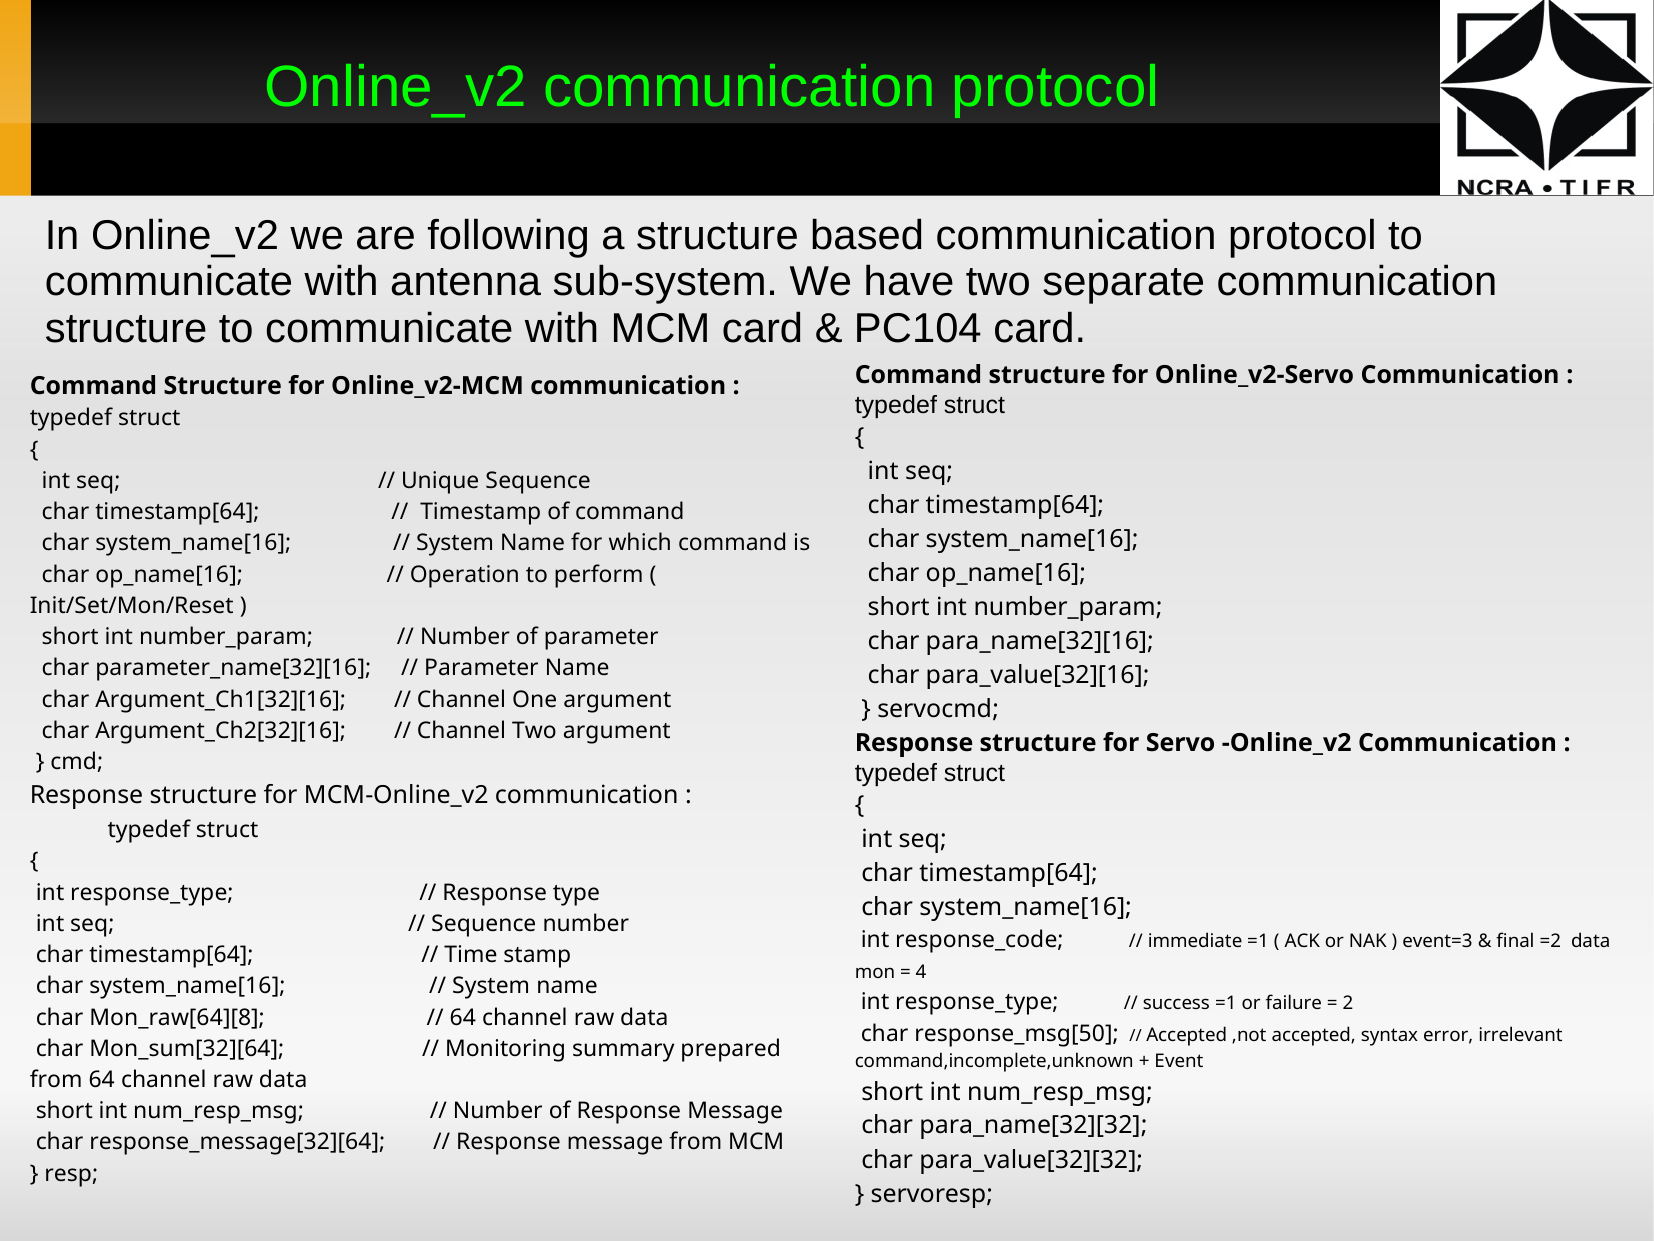

Online_v2 communication protocol
In Online_v2 we are following a structure based communication protocol to communicate with antenna sub-system. We have two separate communication structure to communicate with MCM card & PC104 card.
Command structure for Online_v2-Servo Communication :
typedef struct
{
 int seq;
 char timestamp[64];
 char system_name[16];
 char op_name[16];
 short int number_param;
 char para_name[32][16];
 char para_value[32][16];
 } servocmd;
Response structure for Servo -Online_v2 Communication :
typedef struct
{
 int seq;
 char timestamp[64];
 char system_name[16];
 int response_code; // immediate =1 ( ACK or NAK ) event=3 & final =2 data mon = 4
 int response_type; // success =1 or failure = 2
 char response_msg[50]; // Accepted ,not accepted, syntax error, irrelevant command,incomplete,unknown + Event
 short int num_resp_msg;
 char para_name[32][32];
 char para_value[32][32];
} servoresp;
Command Structure for Online_v2-MCM communication :
typedef struct
{
 int seq; // Unique Sequence
 char timestamp[64]; // Timestamp of command
 char system_name[16]; // System Name for which command is
 char op_name[16]; // Operation to perform ( Init/Set/Mon/Reset )
 short int number_param; // Number of parameter
 char parameter_name[32][16]; // Parameter Name
 char Argument_Ch1[32][16]; // Channel One argument
 char Argument_Ch2[32][16]; // Channel Two argument
 } cmd;
Response structure for MCM-Online_v2 communication : typedef struct
{
 int response_type; // Response type
 int seq; // Sequence number
 char timestamp[64]; // Time stamp
 char system_name[16]; // System name
 char Mon_raw[64][8]; // 64 channel raw data
 char Mon_sum[32][64]; // Monitoring summary prepared from 64 channel raw data
 short int num_resp_msg; // Number of Response Message
 char response_message[32][64]; // Response message from MCM
} resp;